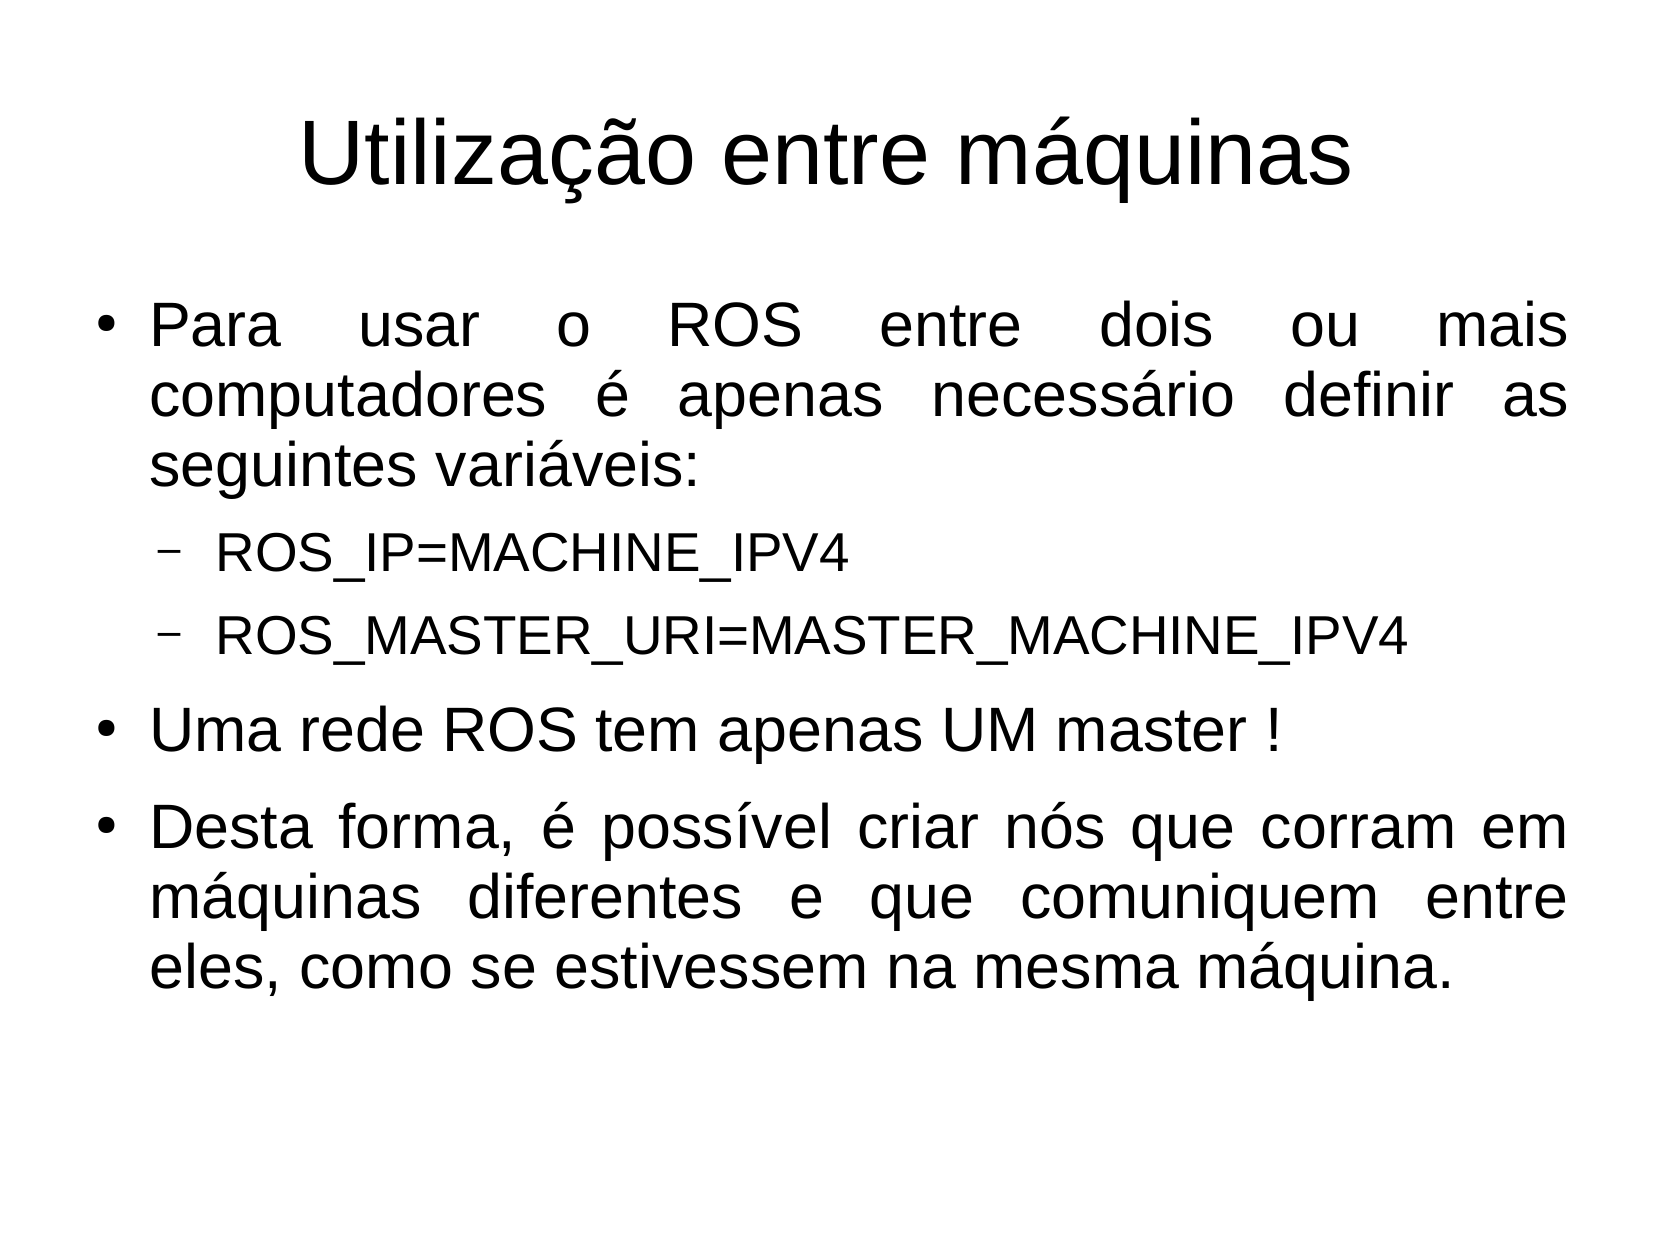

# Utilização entre máquinas
Para usar o ROS entre dois ou mais computadores é apenas necessário definir as seguintes variáveis:
ROS_IP=MACHINE_IPV4
ROS_MASTER_URI=MASTER_MACHINE_IPV4
Uma rede ROS tem apenas UM master !
Desta forma, é possível criar nós que corram em máquinas diferentes e que comuniquem entre eles, como se estivessem na mesma máquina.